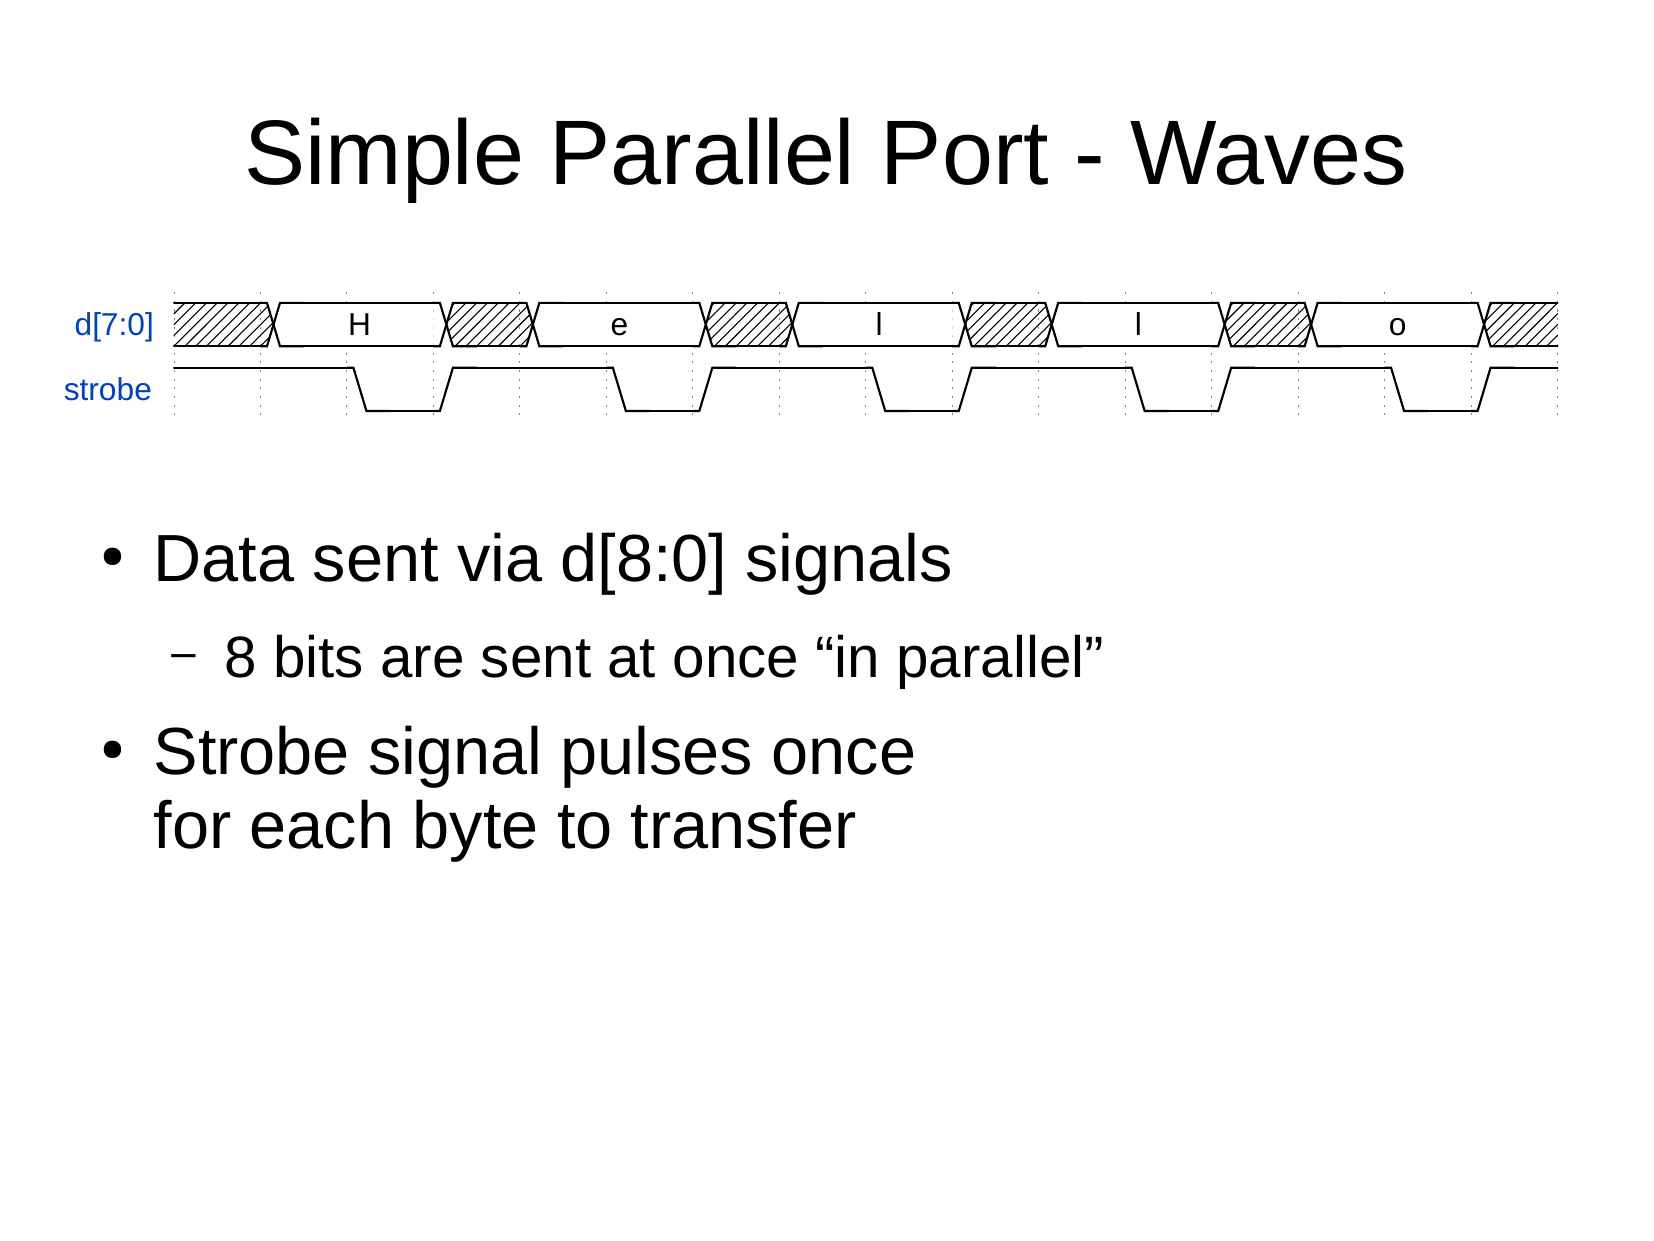

# Simple Parallel Port - Waves
Data sent via d[8:0] signals
8 bits are sent at once “in parallel”
Strobe signal pulses once
for each byte to transfer